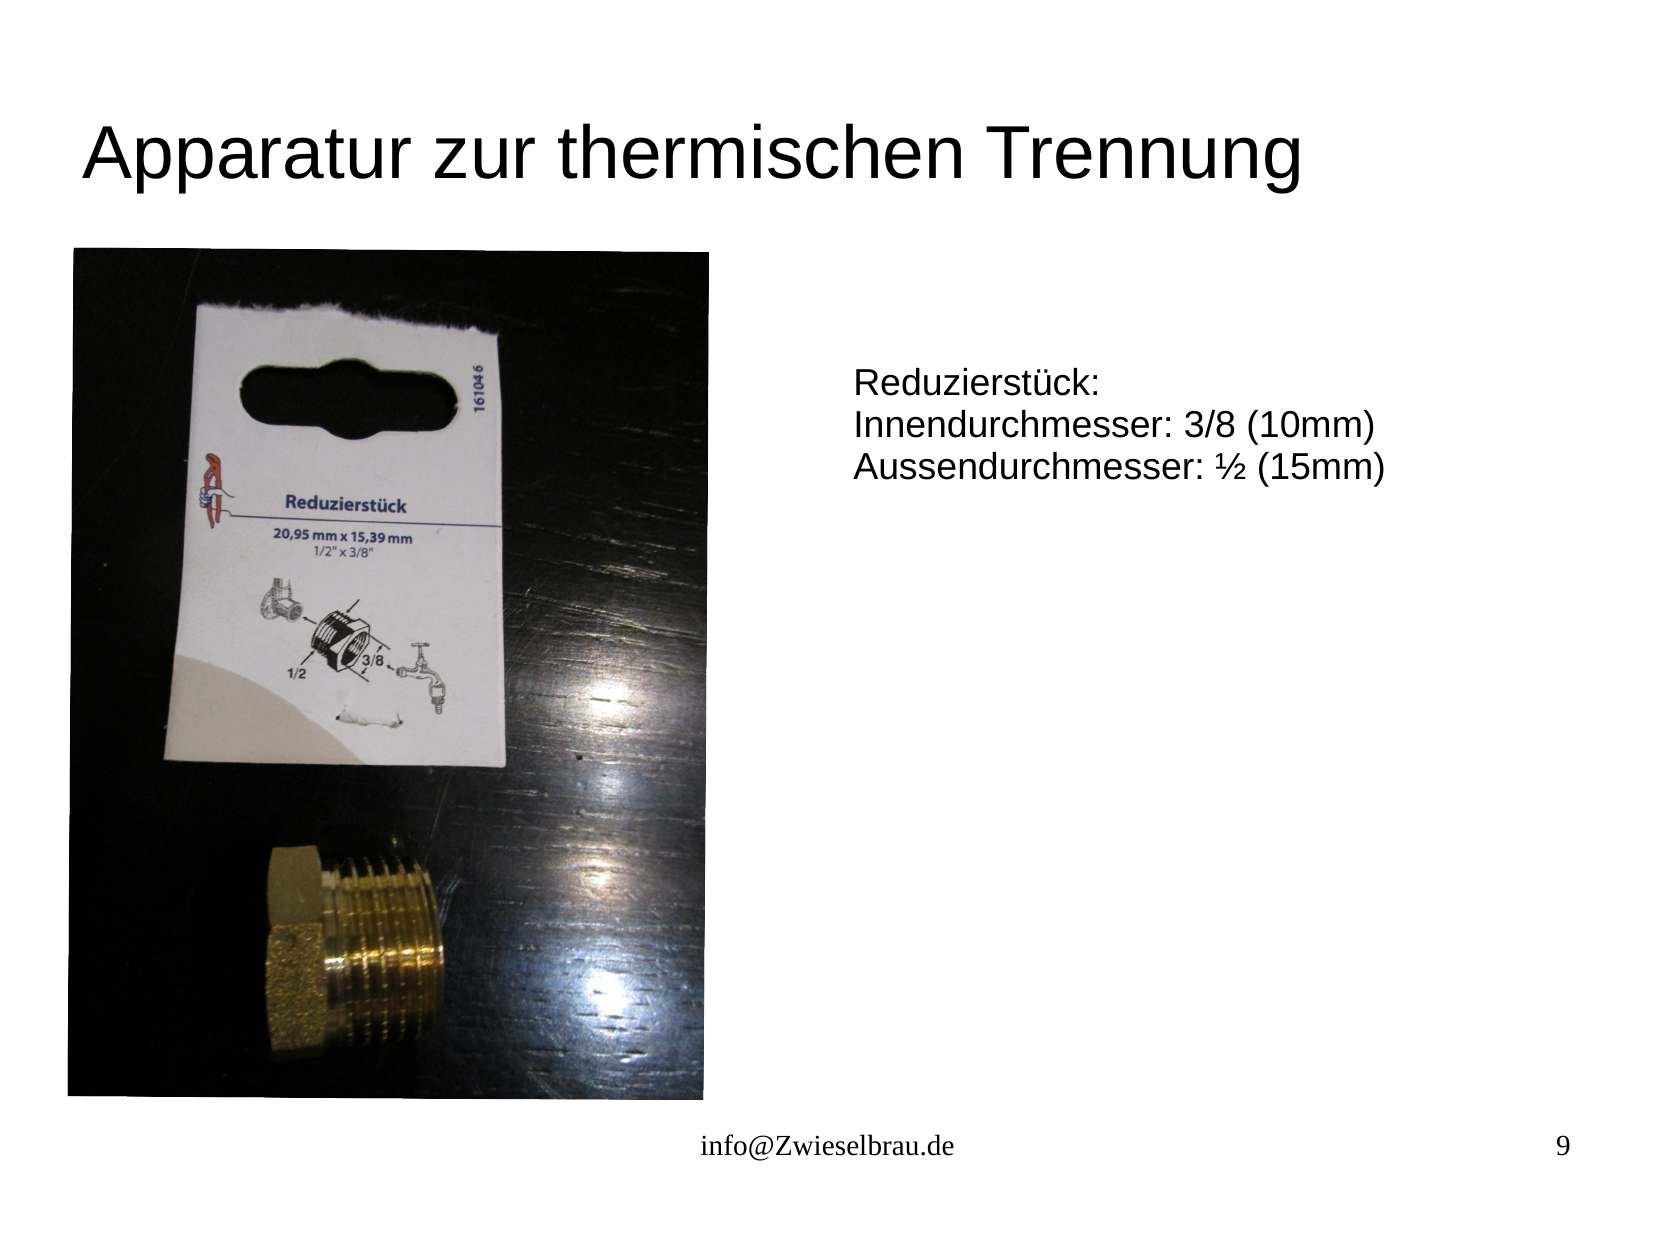

# Apparatur zur thermischen Trennung
Reduzierstück:
Innendurchmesser: 3/8 (10mm)
Aussendurchmesser: ½ (15mm)
info@Zwieselbrau.de
9